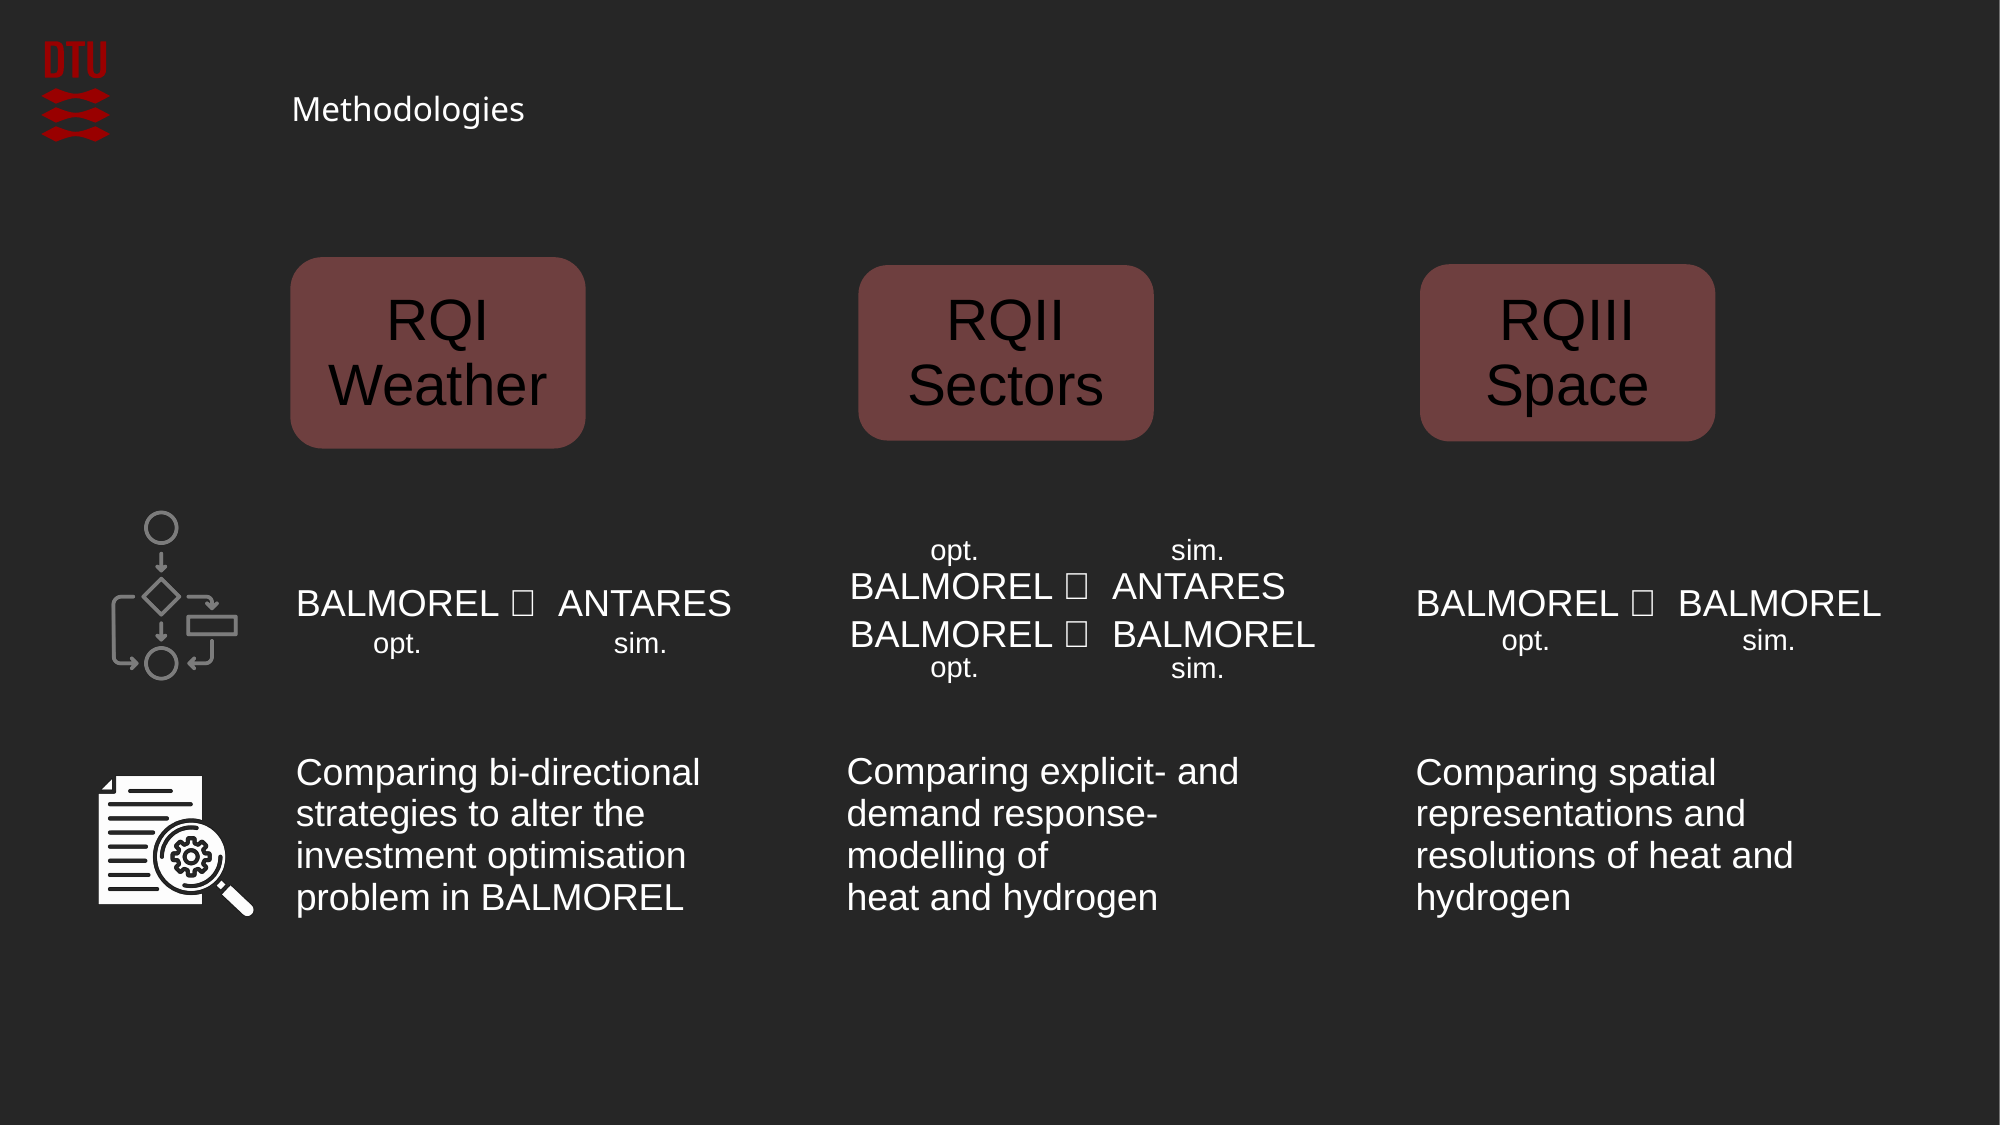

# Methodologies
RQI
Weather
RQIII
Space
RQII
Sectors
opt.
sim.
BALMOREL  ANTARES
BALMOREL  BALMOREL
BALMOREL  ANTARES
Comparing bi-directional strategies to alter the investment optimisation problem in BALMOREL
BALMOREL  BALMOREL
Comparing spatial representations and resolutions of heat and hydrogen
opt.
sim.
opt.
sim.
opt.
sim.
Comparing explicit- and demand response-modelling of
heat and hydrogen